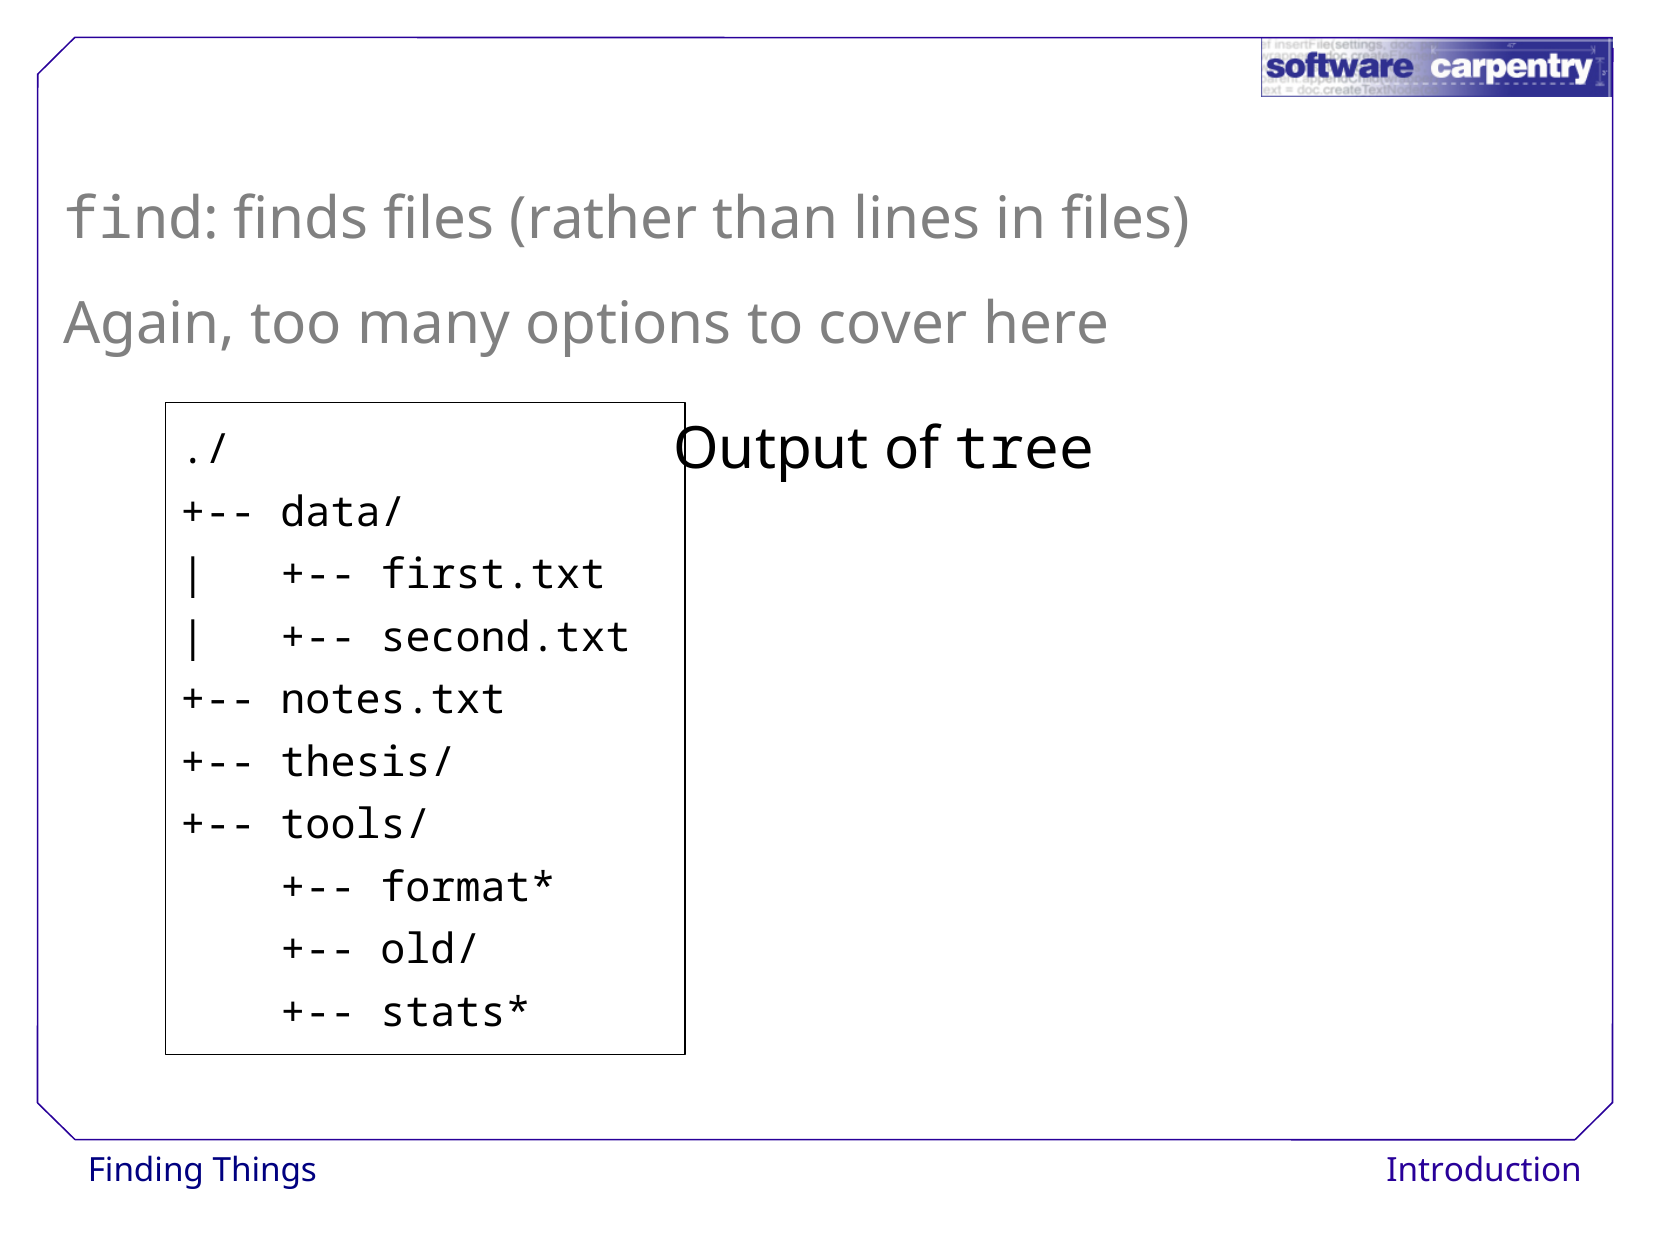

find: finds files (rather than lines in files)
Again, too many options to cover here
Output of tree
./
+-- data/
| +-- first.txt
| +-- second.txt
+-- notes.txt
+-- thesis/
+-- tools/
 +-- format*
 +-- old/
 +-- stats*